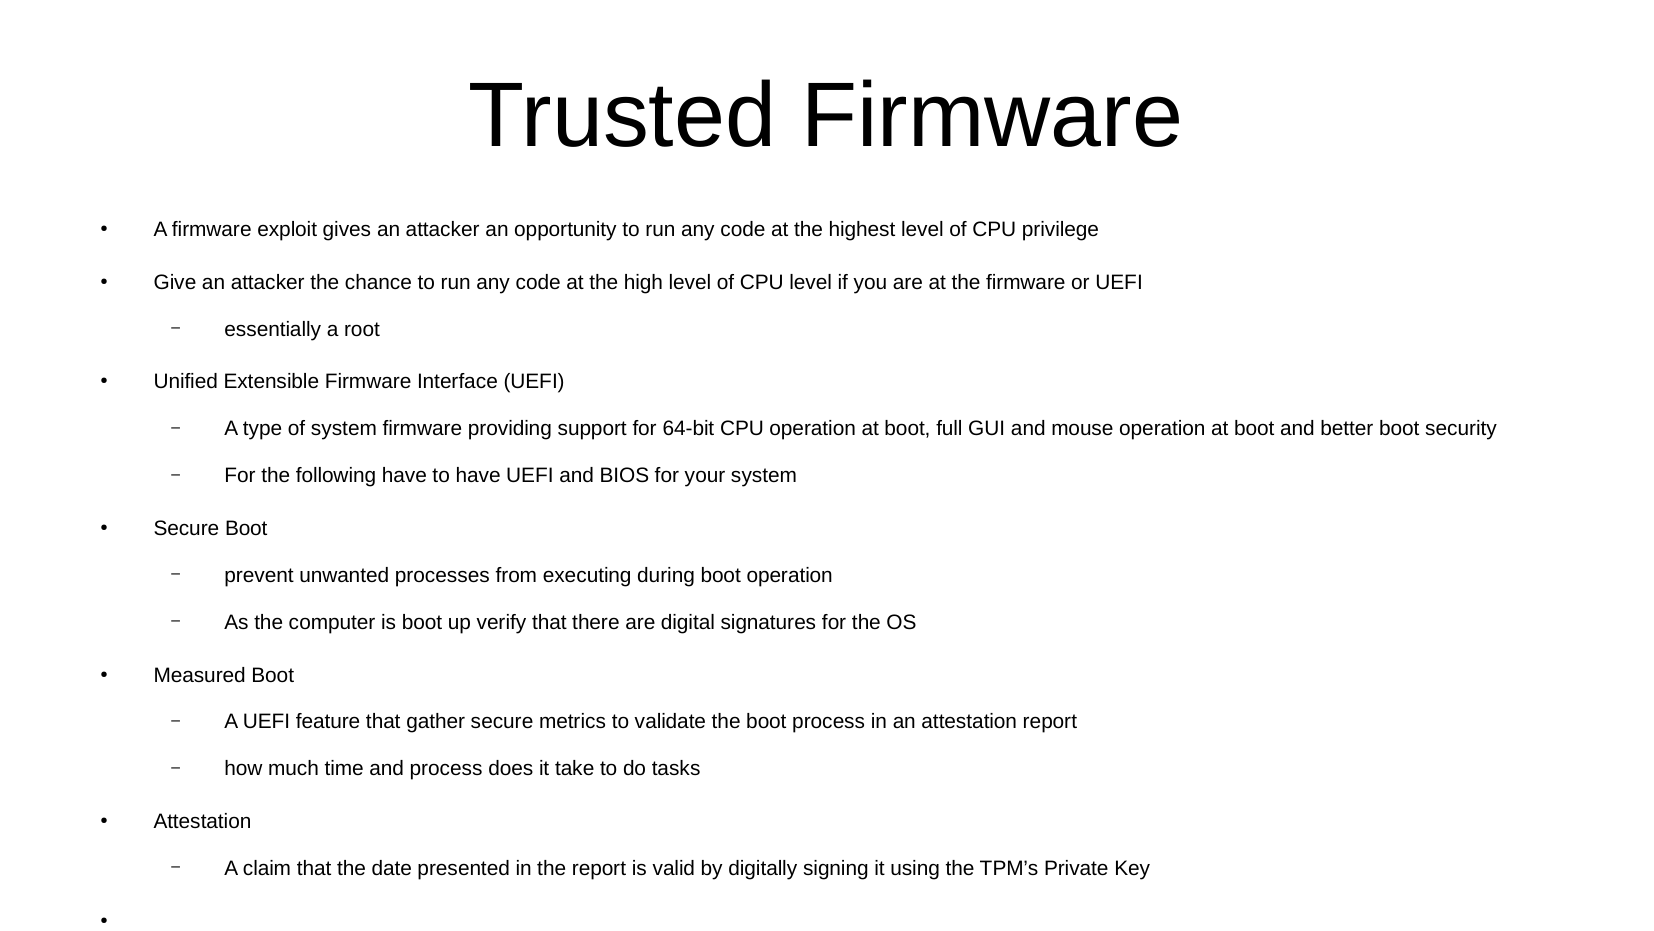

# Trusted Firmware
A firmware exploit gives an attacker an opportunity to run any code at the highest level of CPU privilege
Give an attacker the chance to run any code at the high level of CPU level if you are at the firmware or UEFI
essentially a root
Unified Extensible Firmware Interface (UEFI)
A type of system firmware providing support for 64-bit CPU operation at boot, full GUI and mouse operation at boot and better boot security
For the following have to have UEFI and BIOS for your system
Secure Boot
prevent unwanted processes from executing during boot operation
As the computer is boot up verify that there are digital signatures for the OS
Measured Boot
A UEFI feature that gather secure metrics to validate the boot process in an attestation report
how much time and process does it take to do tasks
Attestation
A claim that the date presented in the report is valid by digitally signing it using the TPM’s Private Key